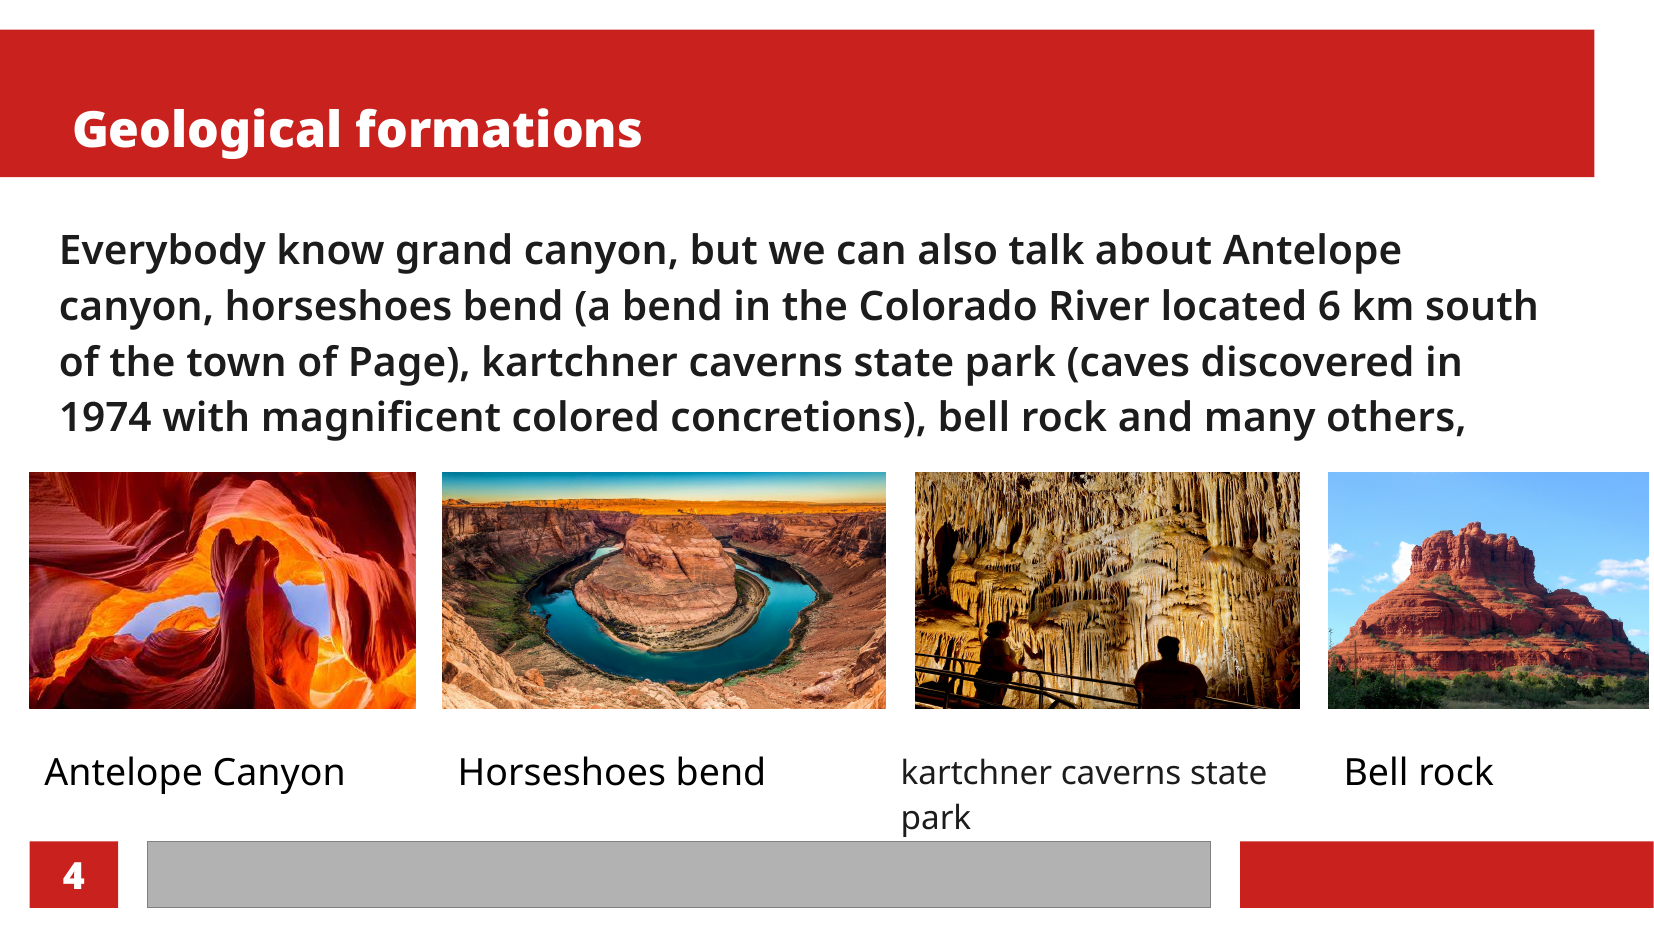

# Geological formations
Everybody know grand canyon, but we can also talk about Antelope canyon, horseshoes bend (a bend in the Colorado River located 6 km south of the town of Page), kartchner caverns state park (caves discovered in 1974 with magnificent colored concretions), bell rock and many others,
Antelope Canyon
Horseshoes bend
Bell rock
kartchner caverns state park
4